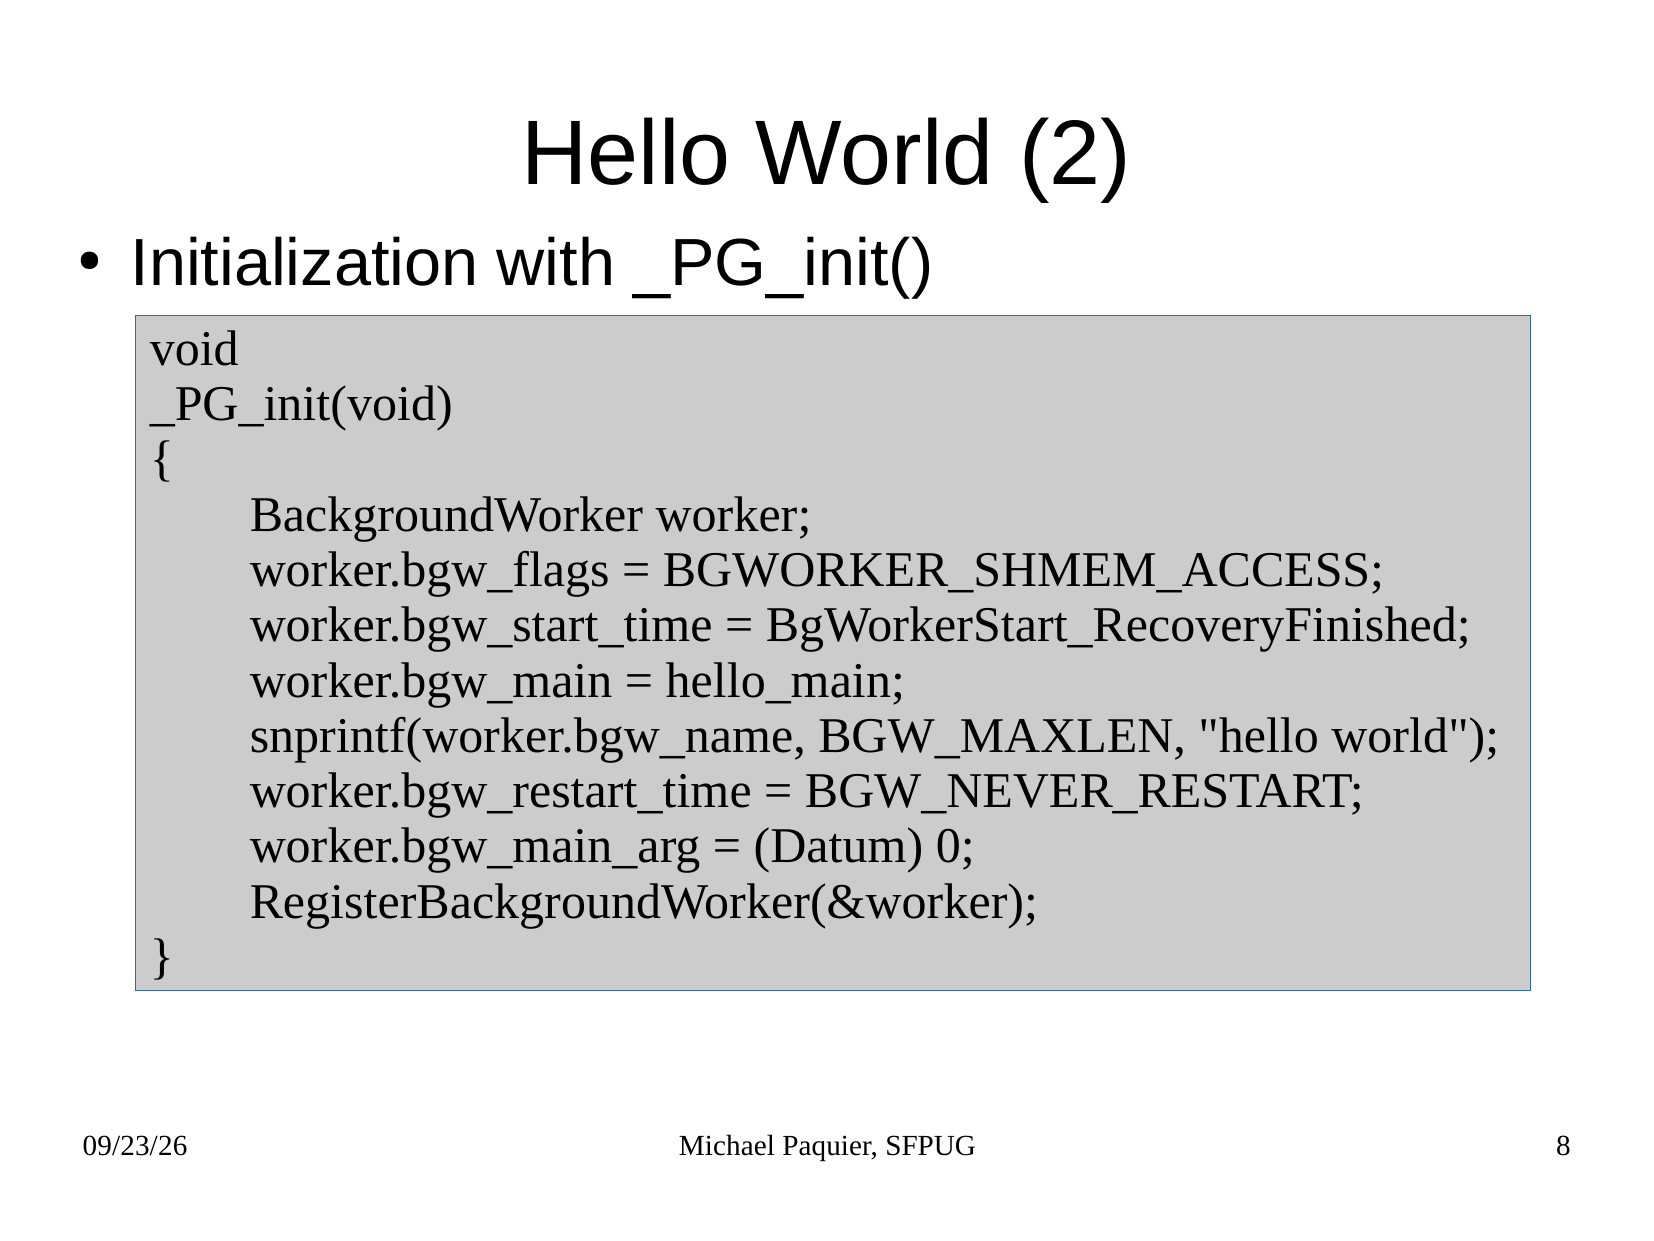

# Hello World (2)
Initialization with _PG_init()
void
_PG_init(void)
{
 BackgroundWorker worker;
 worker.bgw_flags = BGWORKER_SHMEM_ACCESS;
 worker.bgw_start_time = BgWorkerStart_RecoveryFinished;
 worker.bgw_main = hello_main;
 snprintf(worker.bgw_name, BGW_MAXLEN, "hello world");
 worker.bgw_restart_time = BGW_NEVER_RESTART;
 worker.bgw_main_arg = (Datum) 0;
 RegisterBackgroundWorker(&worker);
}
Michael Paquier, SFPUG
8